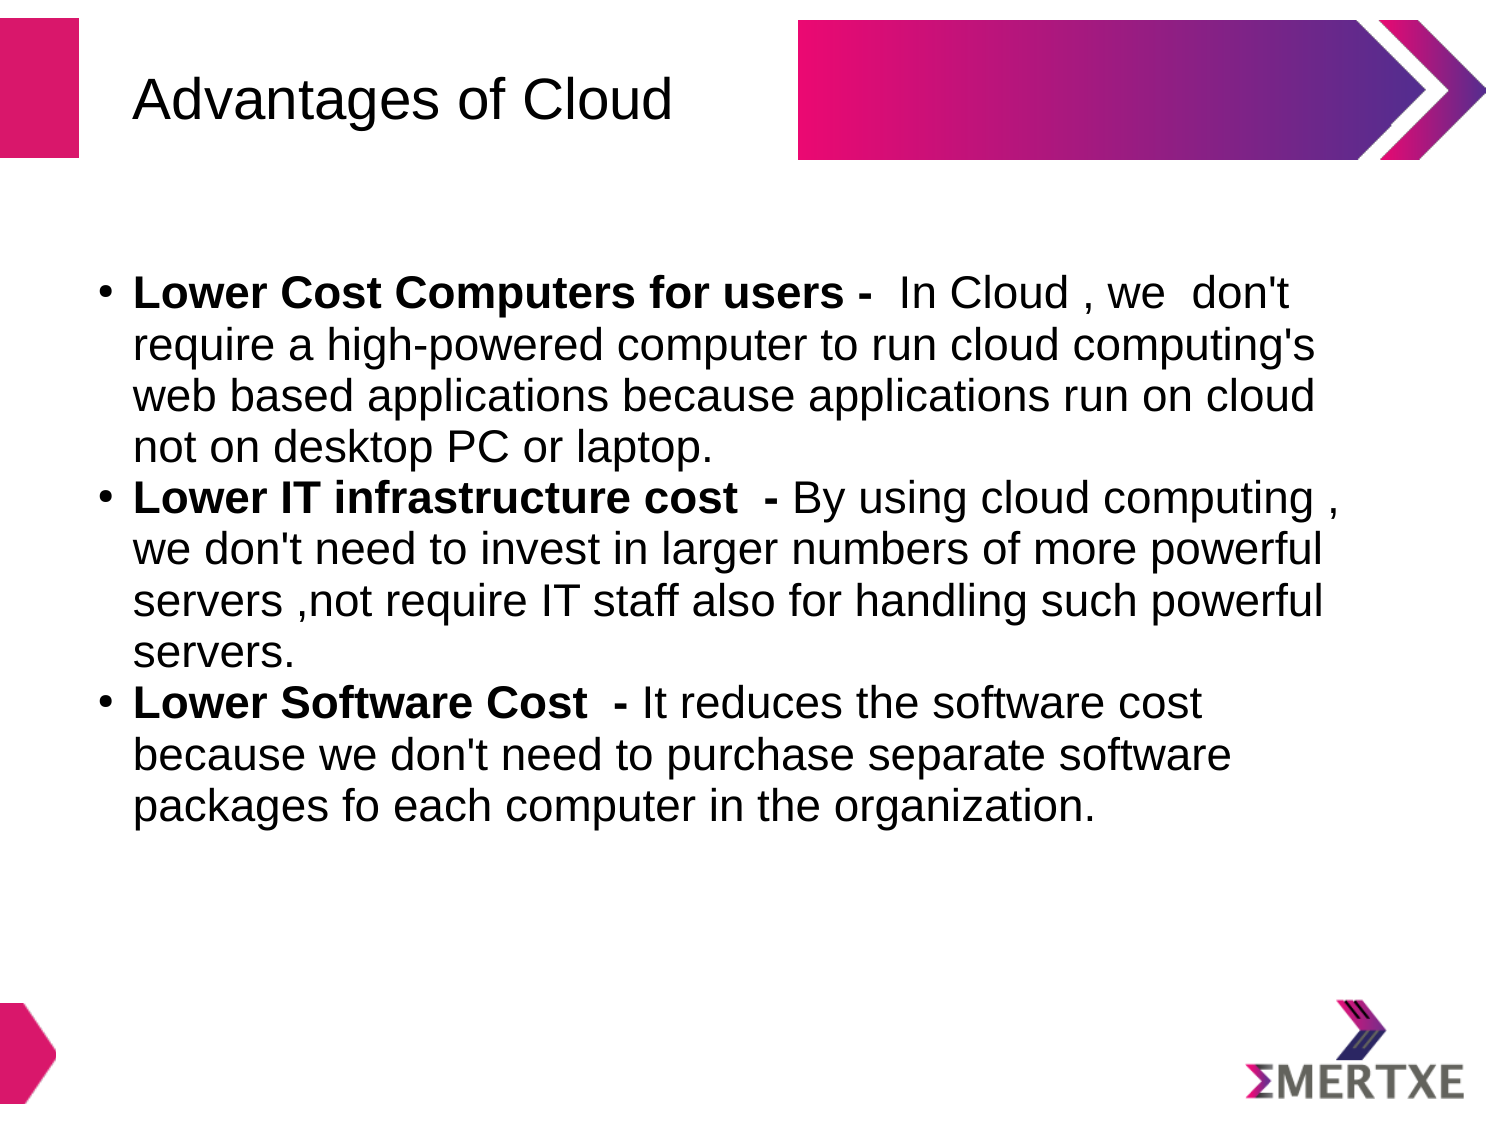

Advantages of Cloud
Lower Cost Computers for users - In Cloud , we don't require a high-powered computer to run cloud computing's web based applications because applications run on cloud not on desktop PC or laptop.
Lower IT infrastructure cost - By using cloud computing , we don't need to invest in larger numbers of more powerful servers ,not require IT staff also for handling such powerful servers.
Lower Software Cost - It reduces the software cost because we don't need to purchase separate software packages fo each computer in the organization.